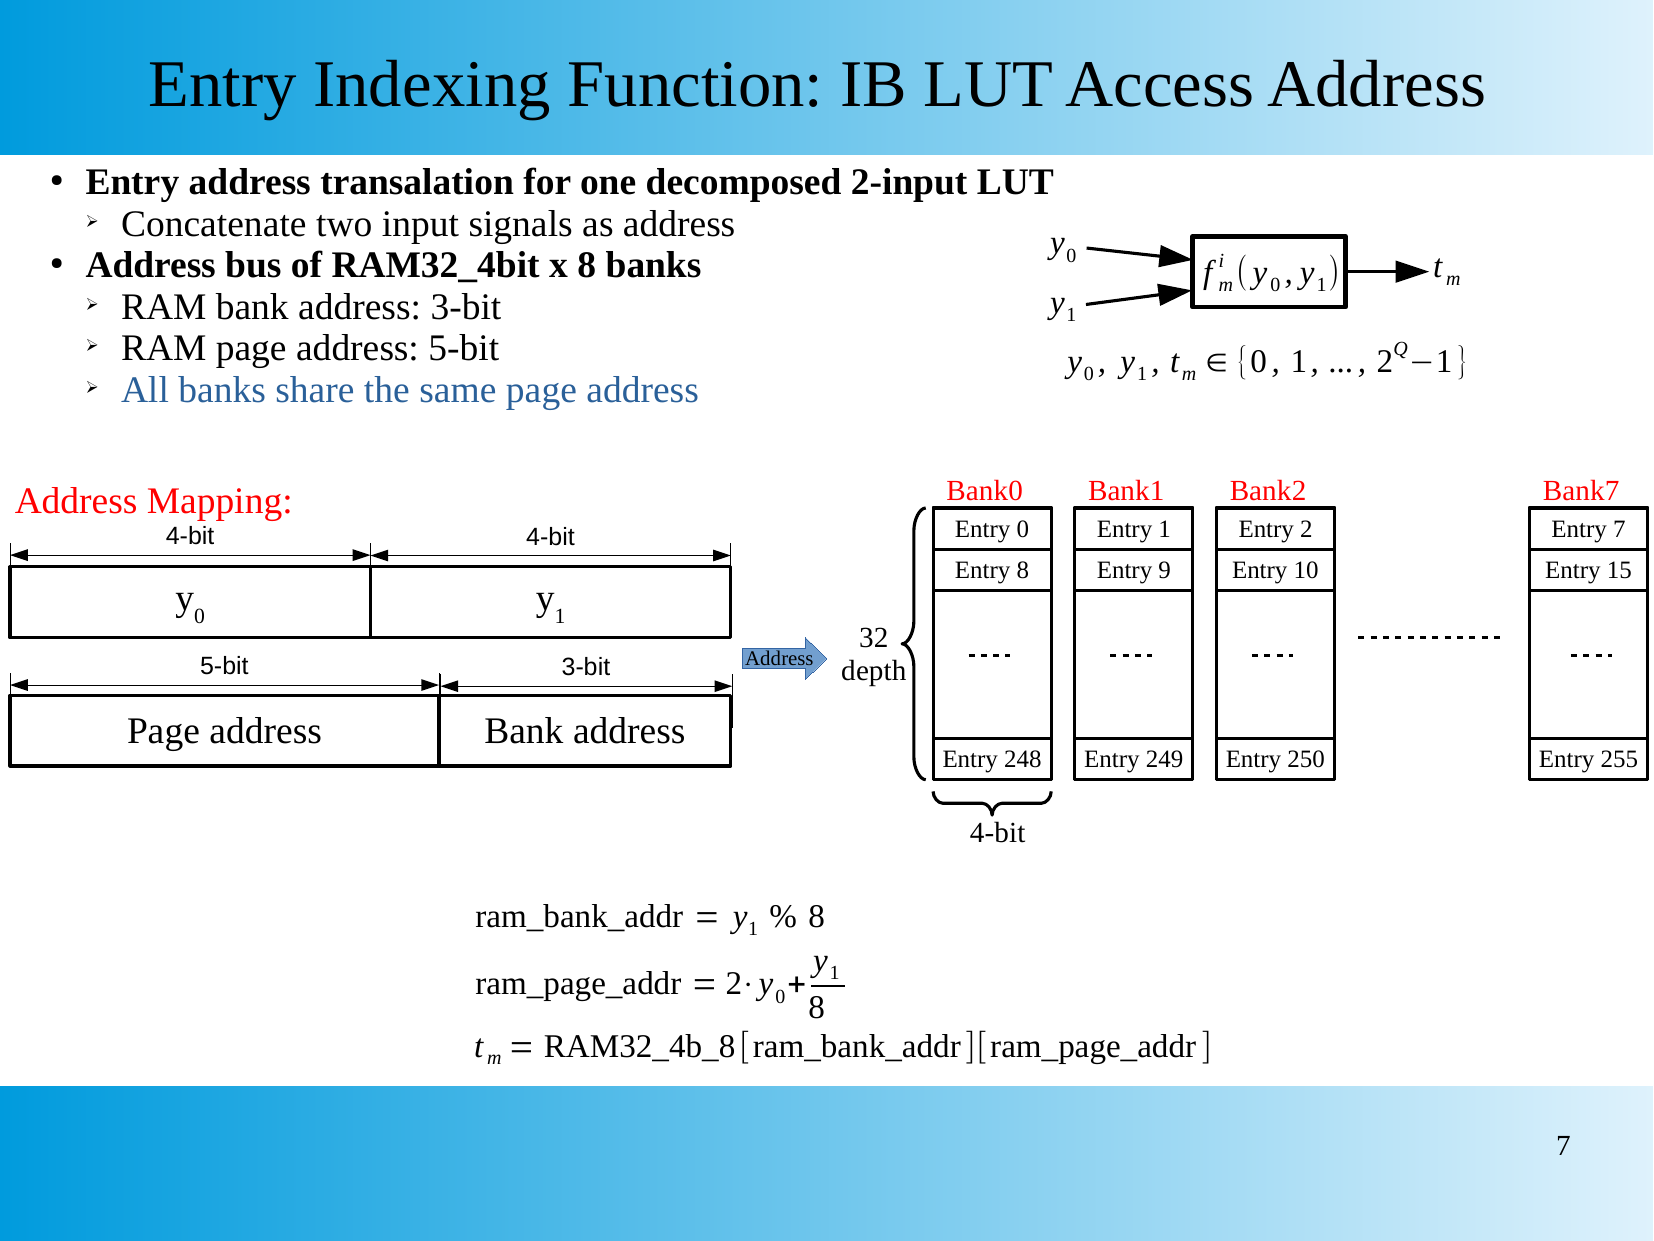

# Entry Indexing Function: IB LUT Access Address
Entry address transalation for one decomposed 2-input LUT
Concatenate two input signals as address
Address bus of RAM32_4bit x 8 banks
RAM bank address: 3-bit
RAM page address: 5-bit
All banks share the same page address
Bank0
Bank1
Bank2
Bank7
Entry 0
Entry 1
Entry 2
Entry 7
Entry 8
Entry 9
Entry 10
Entry 15
32
depth
Entry 248
Entry 249
Entry 250
Entry 255
4-bit
Address Mapping:
y0
y1
Address
Page address
Bank address
7